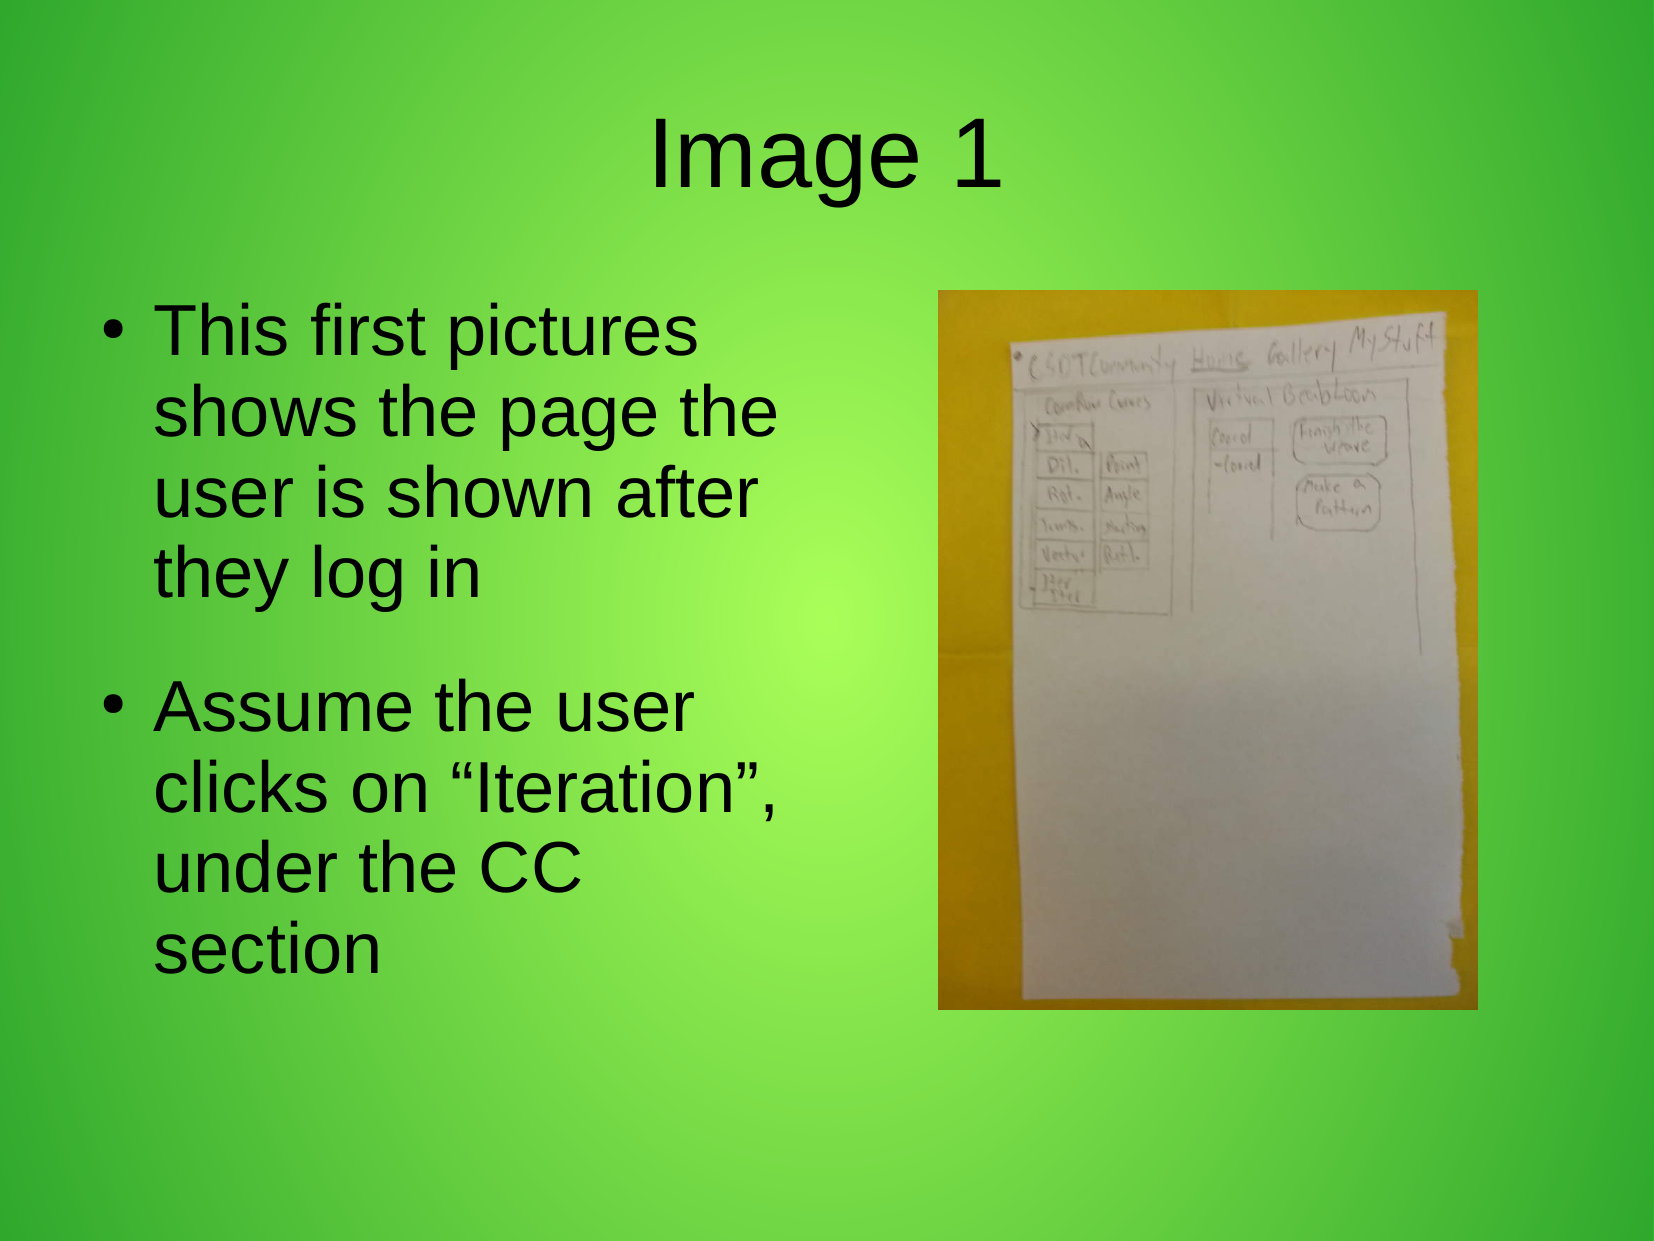

# Image 1
This first pictures shows the page the user is shown after they log in
Assume the user clicks on “Iteration”, under the CC section